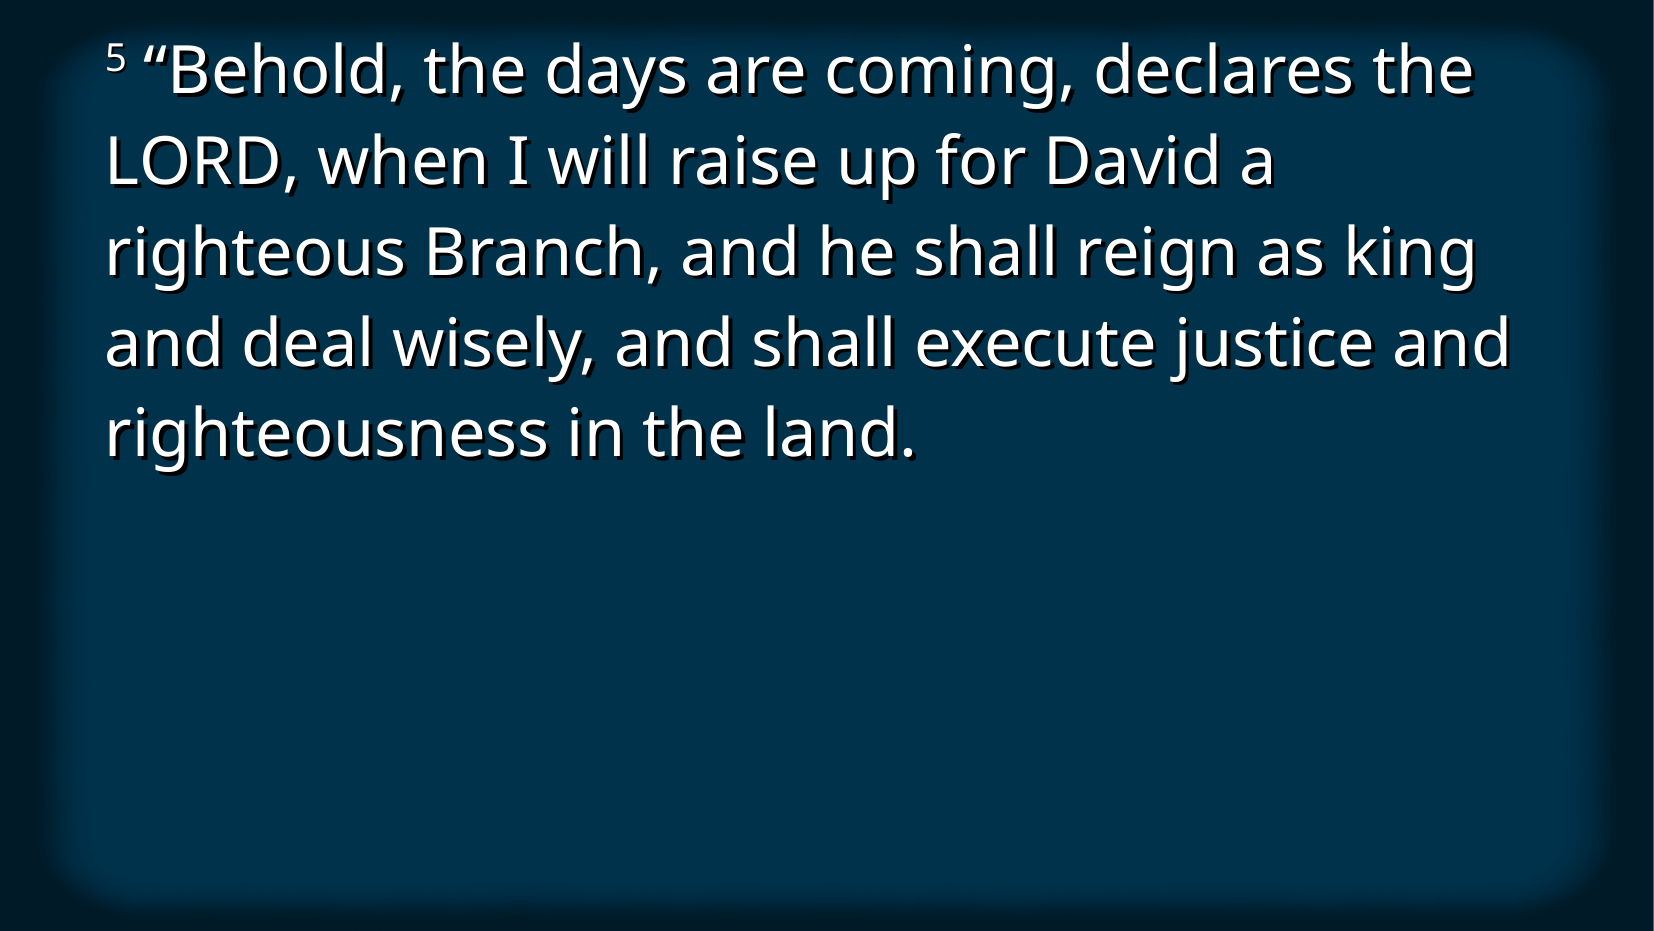

5 “Behold, the days are coming, declares the LORD, when I will raise up for David a righteous Branch, and he shall reign as king and deal wisely, and shall execute justice and righteousness in the land.